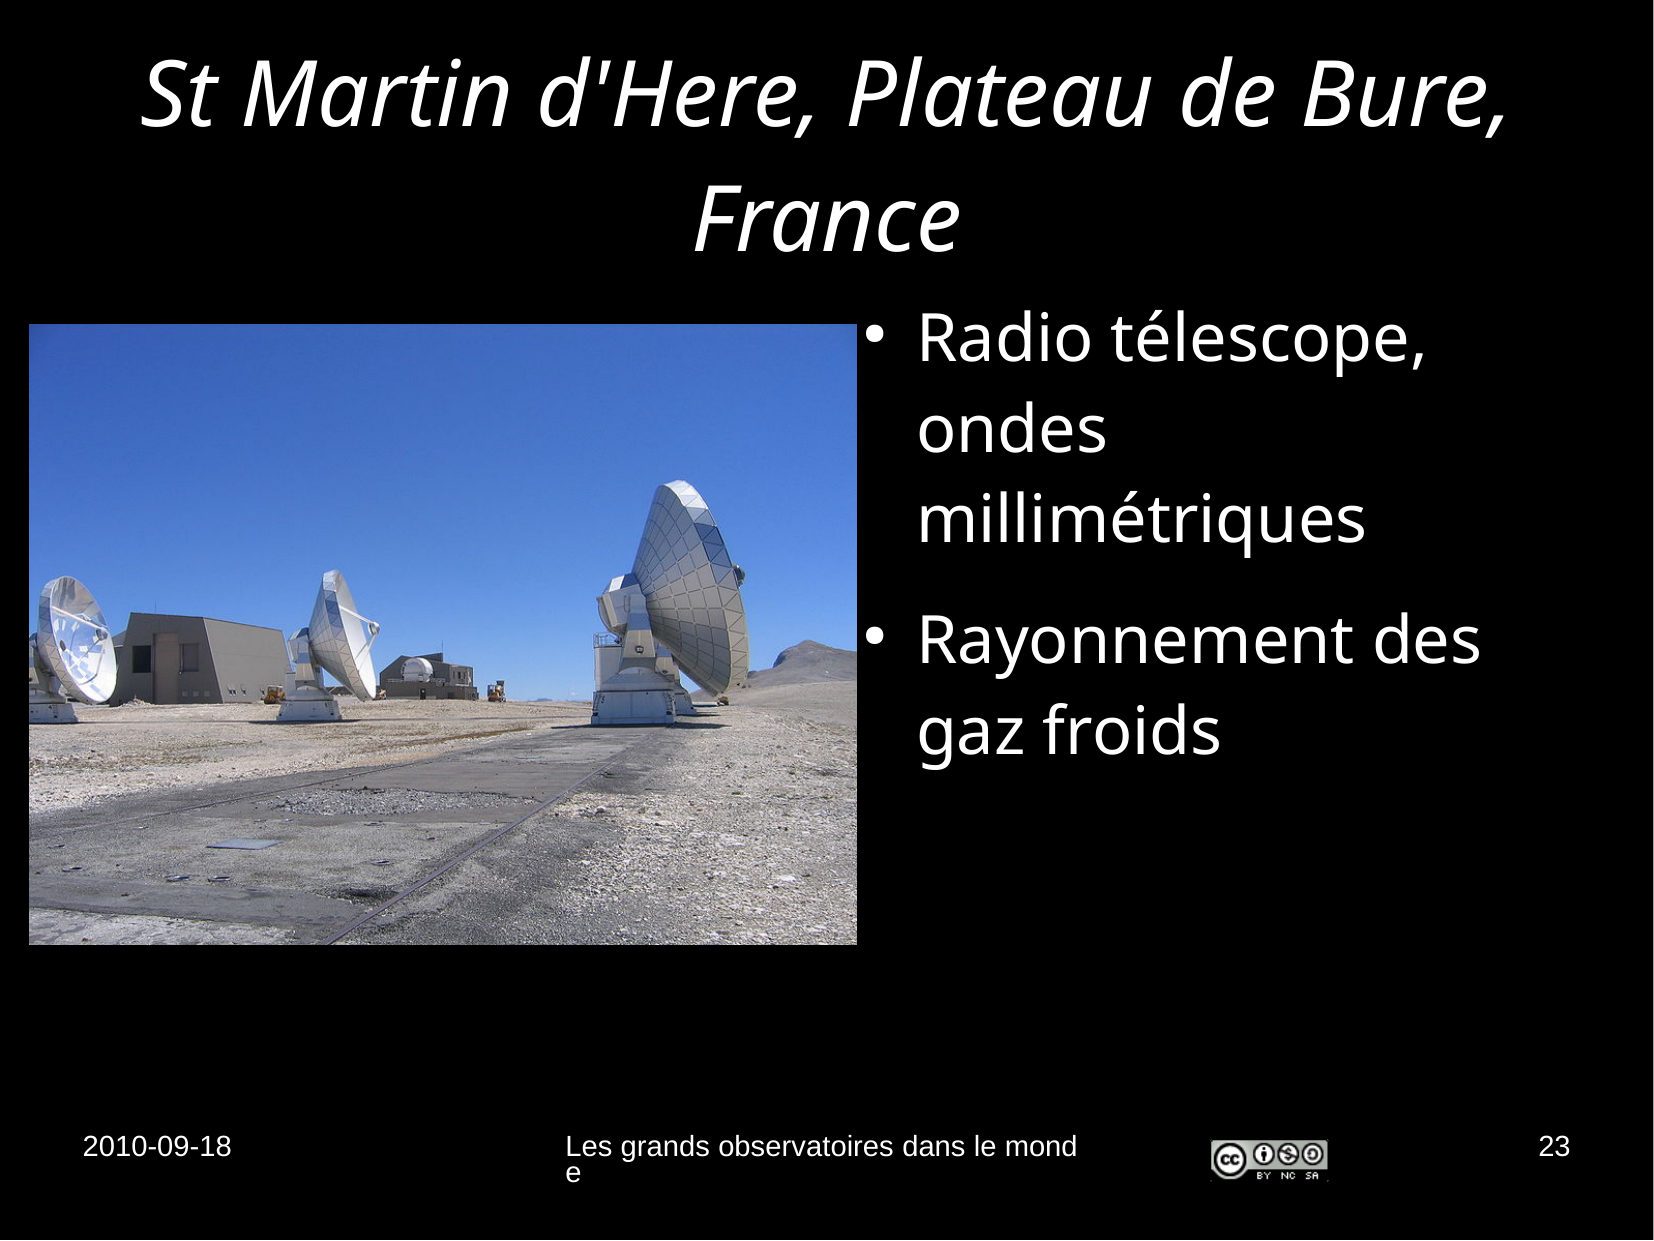

# St Martin d'Here, Plateau de Bure, France
Radio télescope, ondes millimétriques
Rayonnement des gaz froids
2010-09-18
Les grands observatoires dans le monde
23